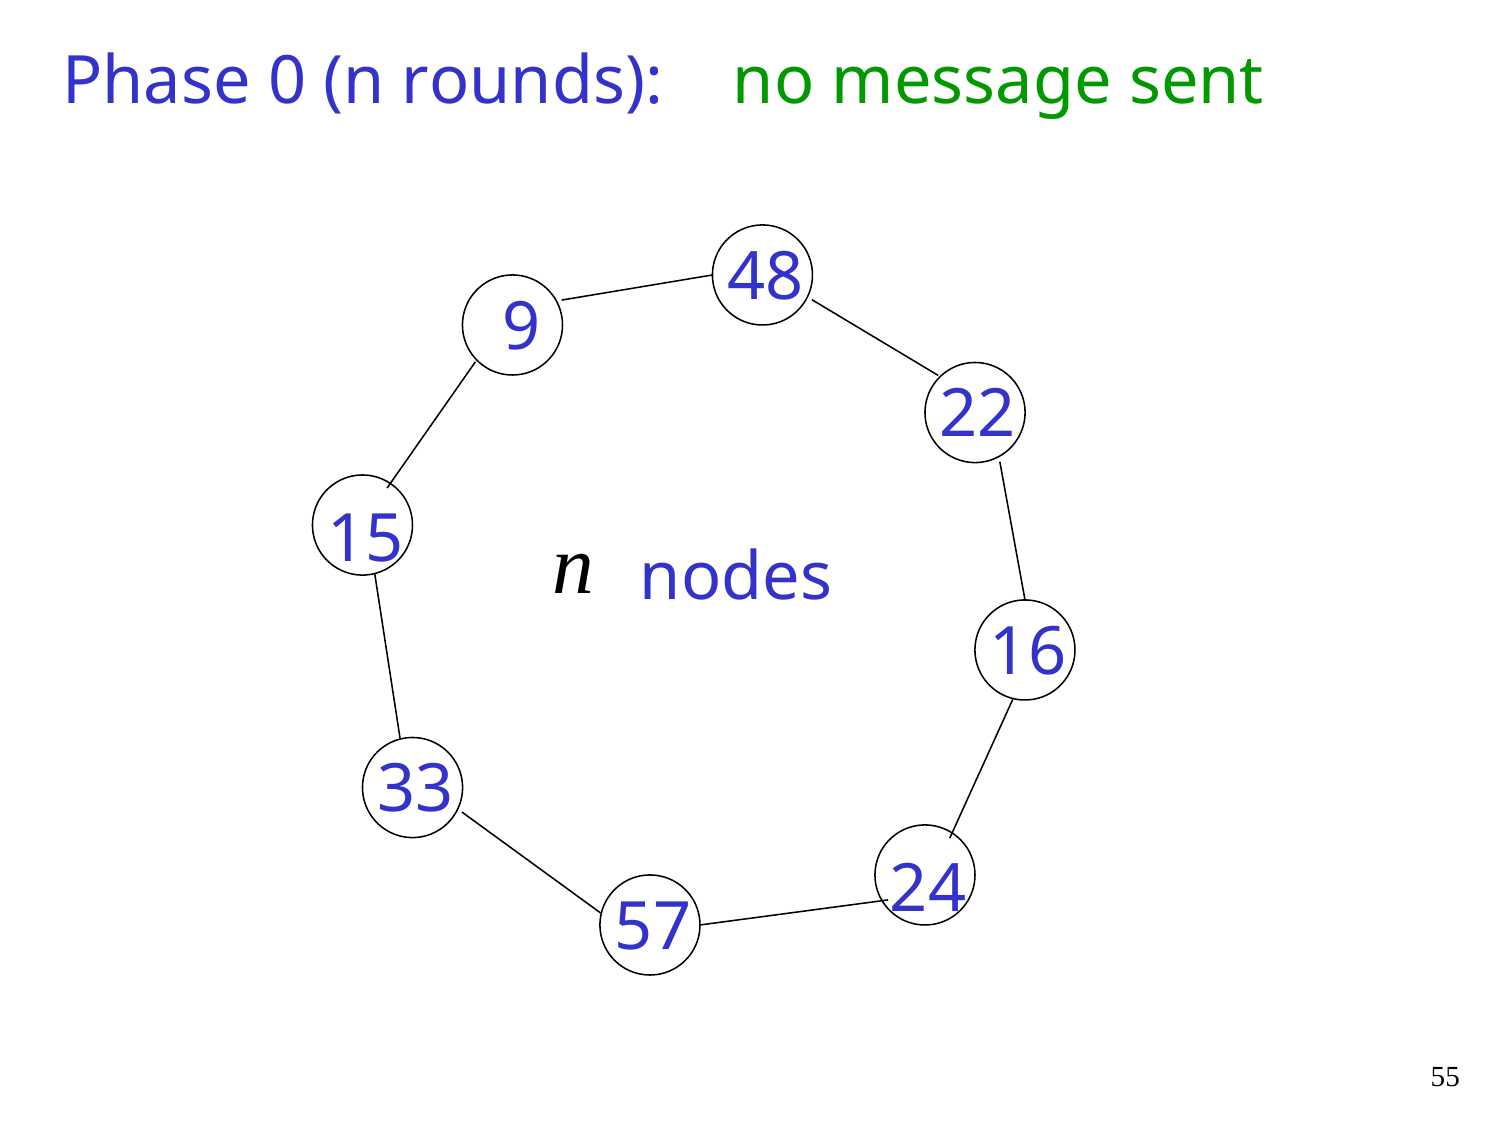

Phase 0 (n rounds): no message sent
48
9
22
15
nodes
16
33
24
57